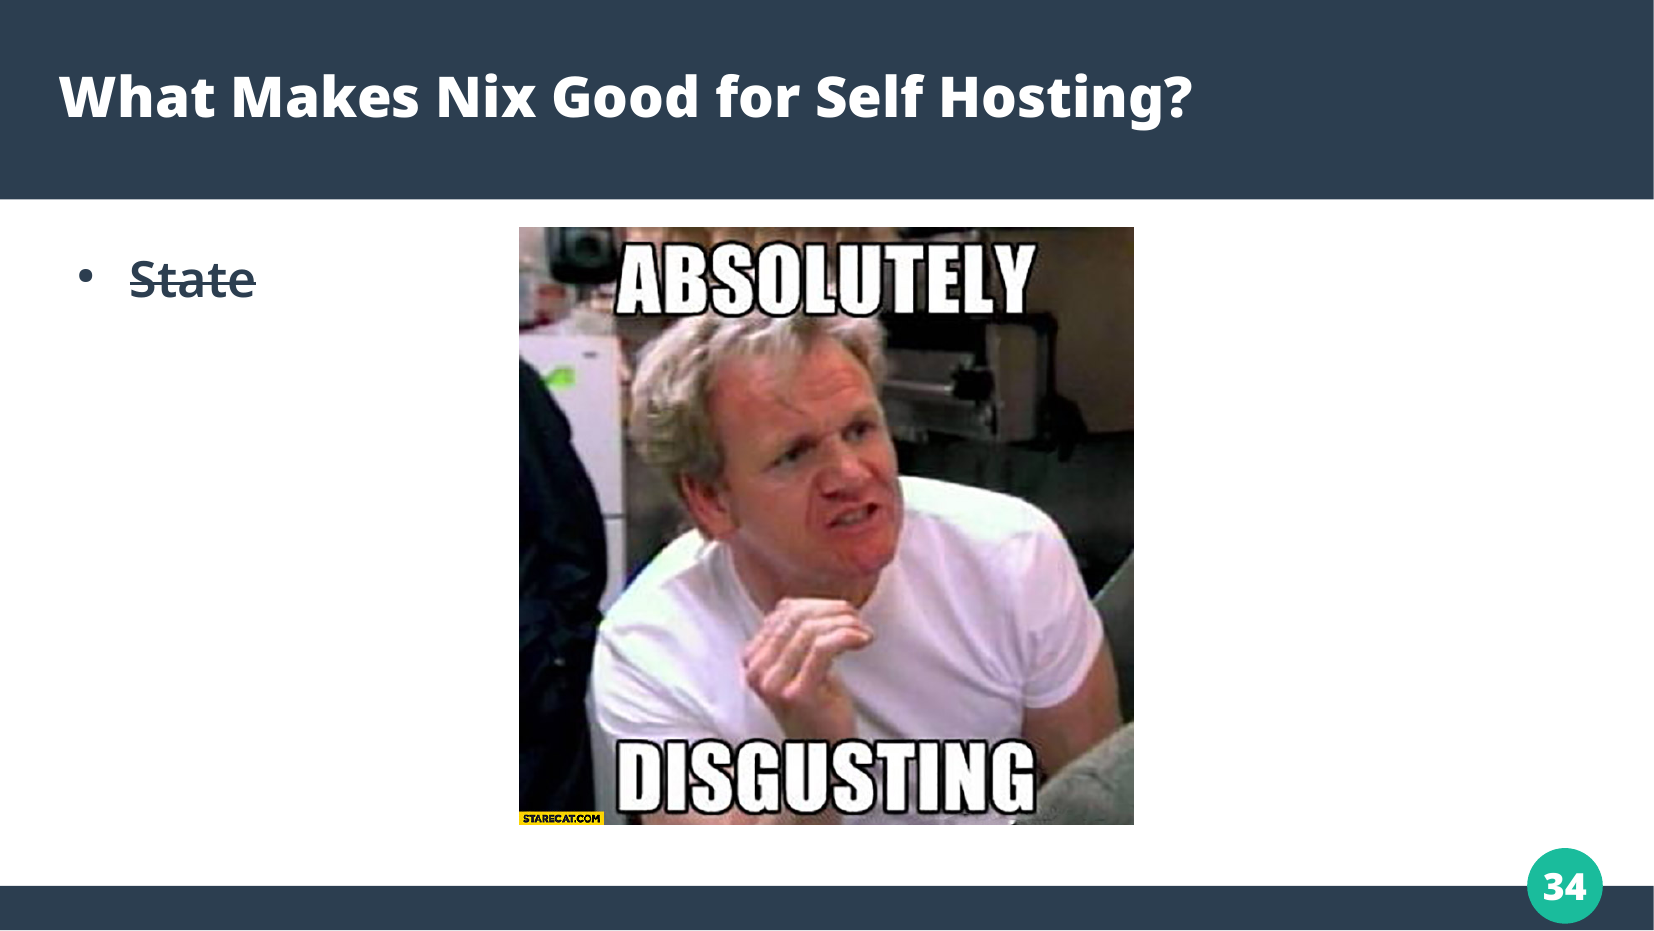

# What Makes Nix Good for Self Hosting?
State